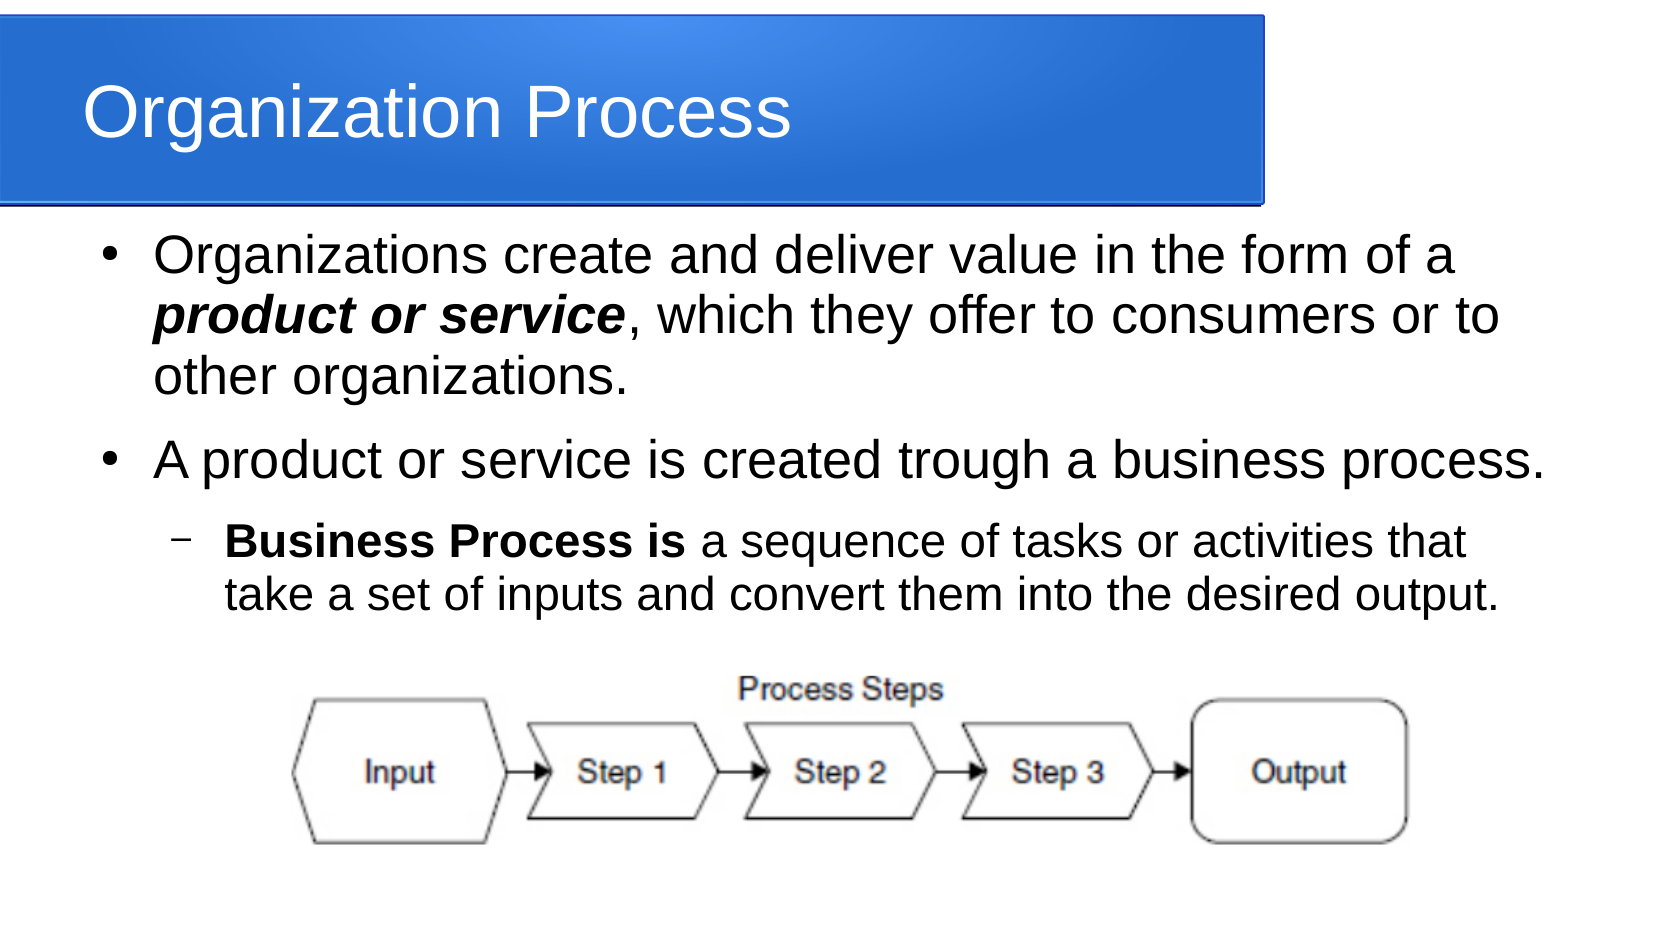

# Organization Process
Organizations create and deliver value in the form of a product or service, which they offer to consumers or to other organizations.
A product or service is created trough a business process.
Business Process is a sequence of tasks or activities that take a set of inputs and convert them into the desired output.